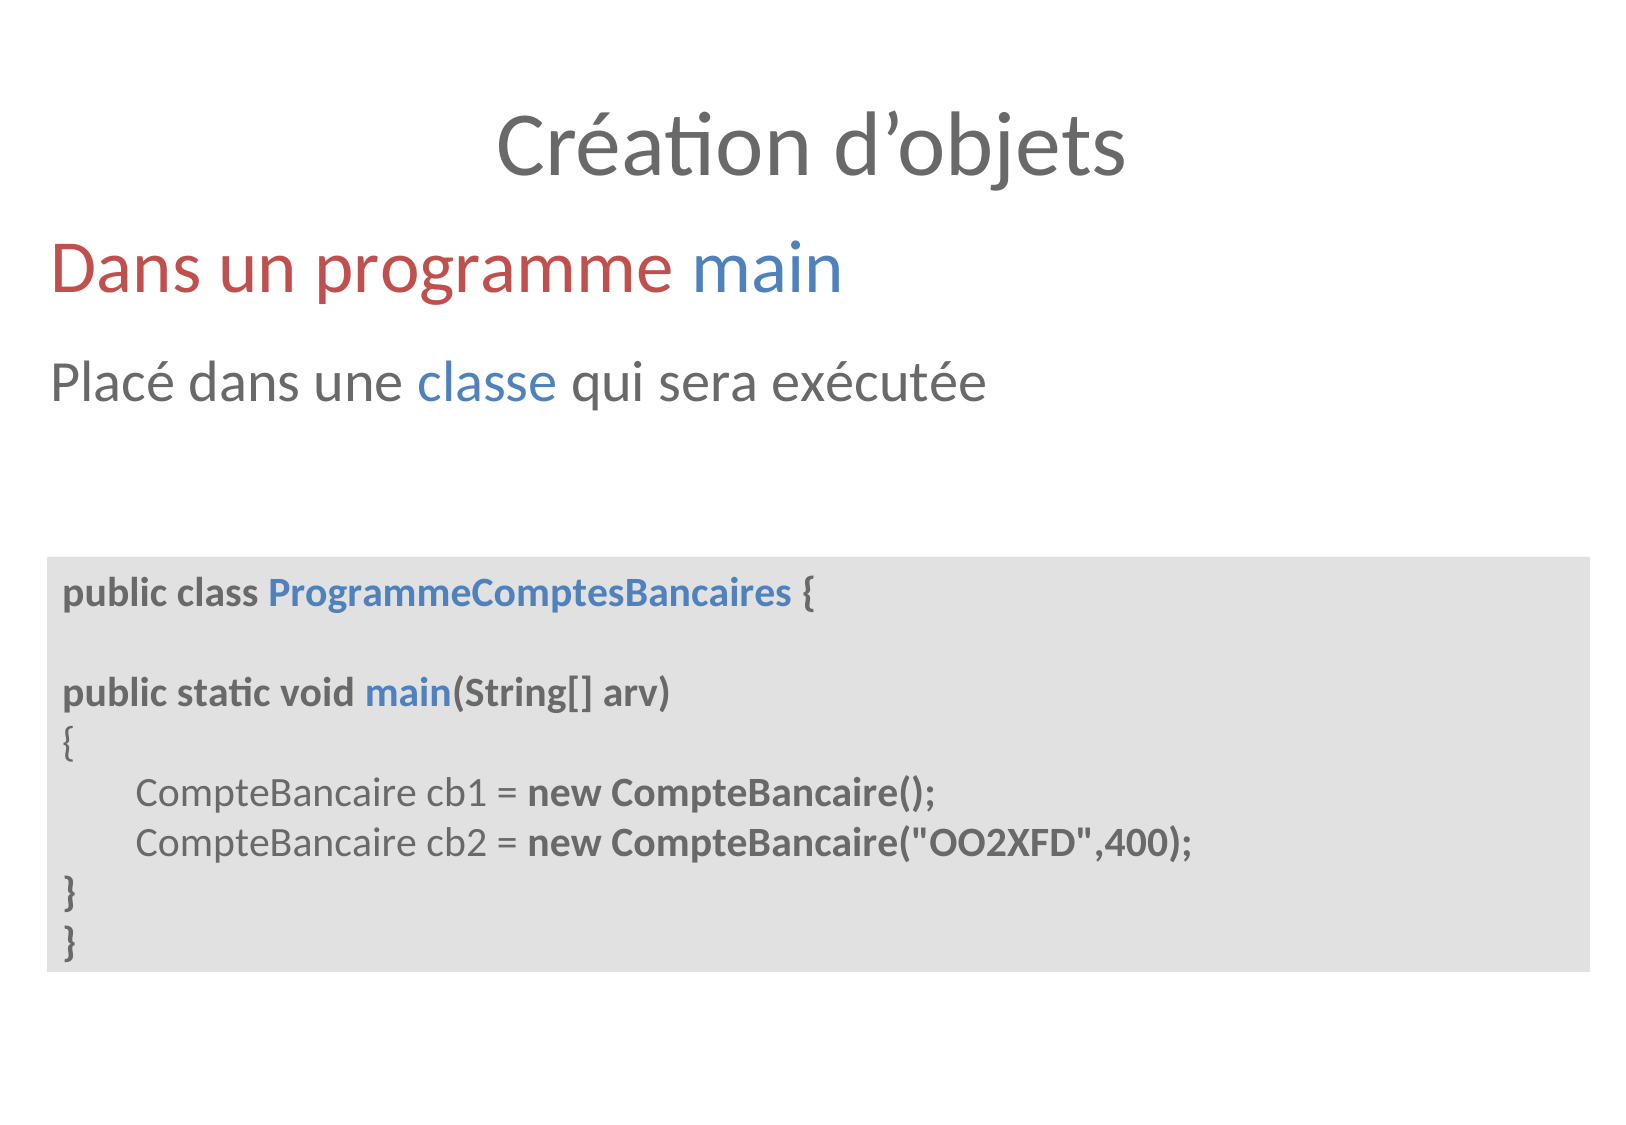

# Création d’objets
Dans un programme main
Placé dans une classe qui sera exécutée
public class ProgrammeComptesBancaires {
public static void main(String[] arv)
{
	CompteBancaire cb1 = new CompteBancaire();
	CompteBancaire cb2 = new CompteBancaire("OO2XFD",400);
}
}